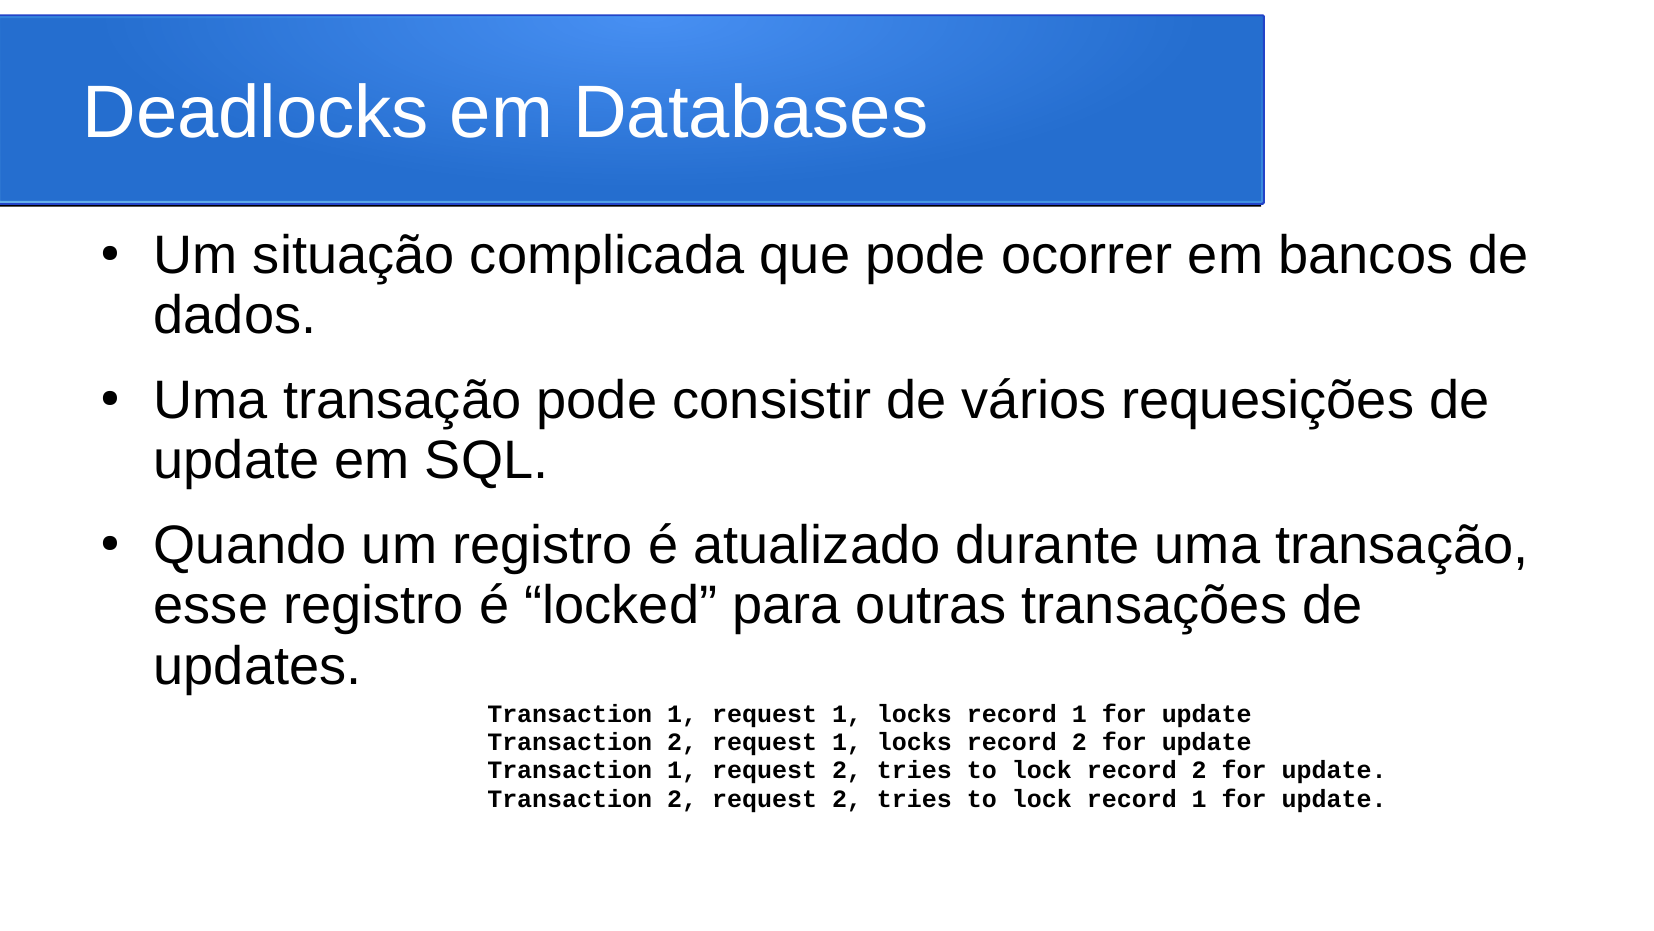

# Deadlocks em Databases
Um situação complicada que pode ocorrer em bancos de dados.
Uma transação pode consistir de vários requesições de update em SQL.
Quando um registro é atualizado durante uma transação, esse registro é “locked” para outras transações de updates.
Transaction 1, request 1, locks record 1 for update
Transaction 2, request 1, locks record 2 for update
Transaction 1, request 2, tries to lock record 2 for update.
Transaction 2, request 2, tries to lock record 1 for update.